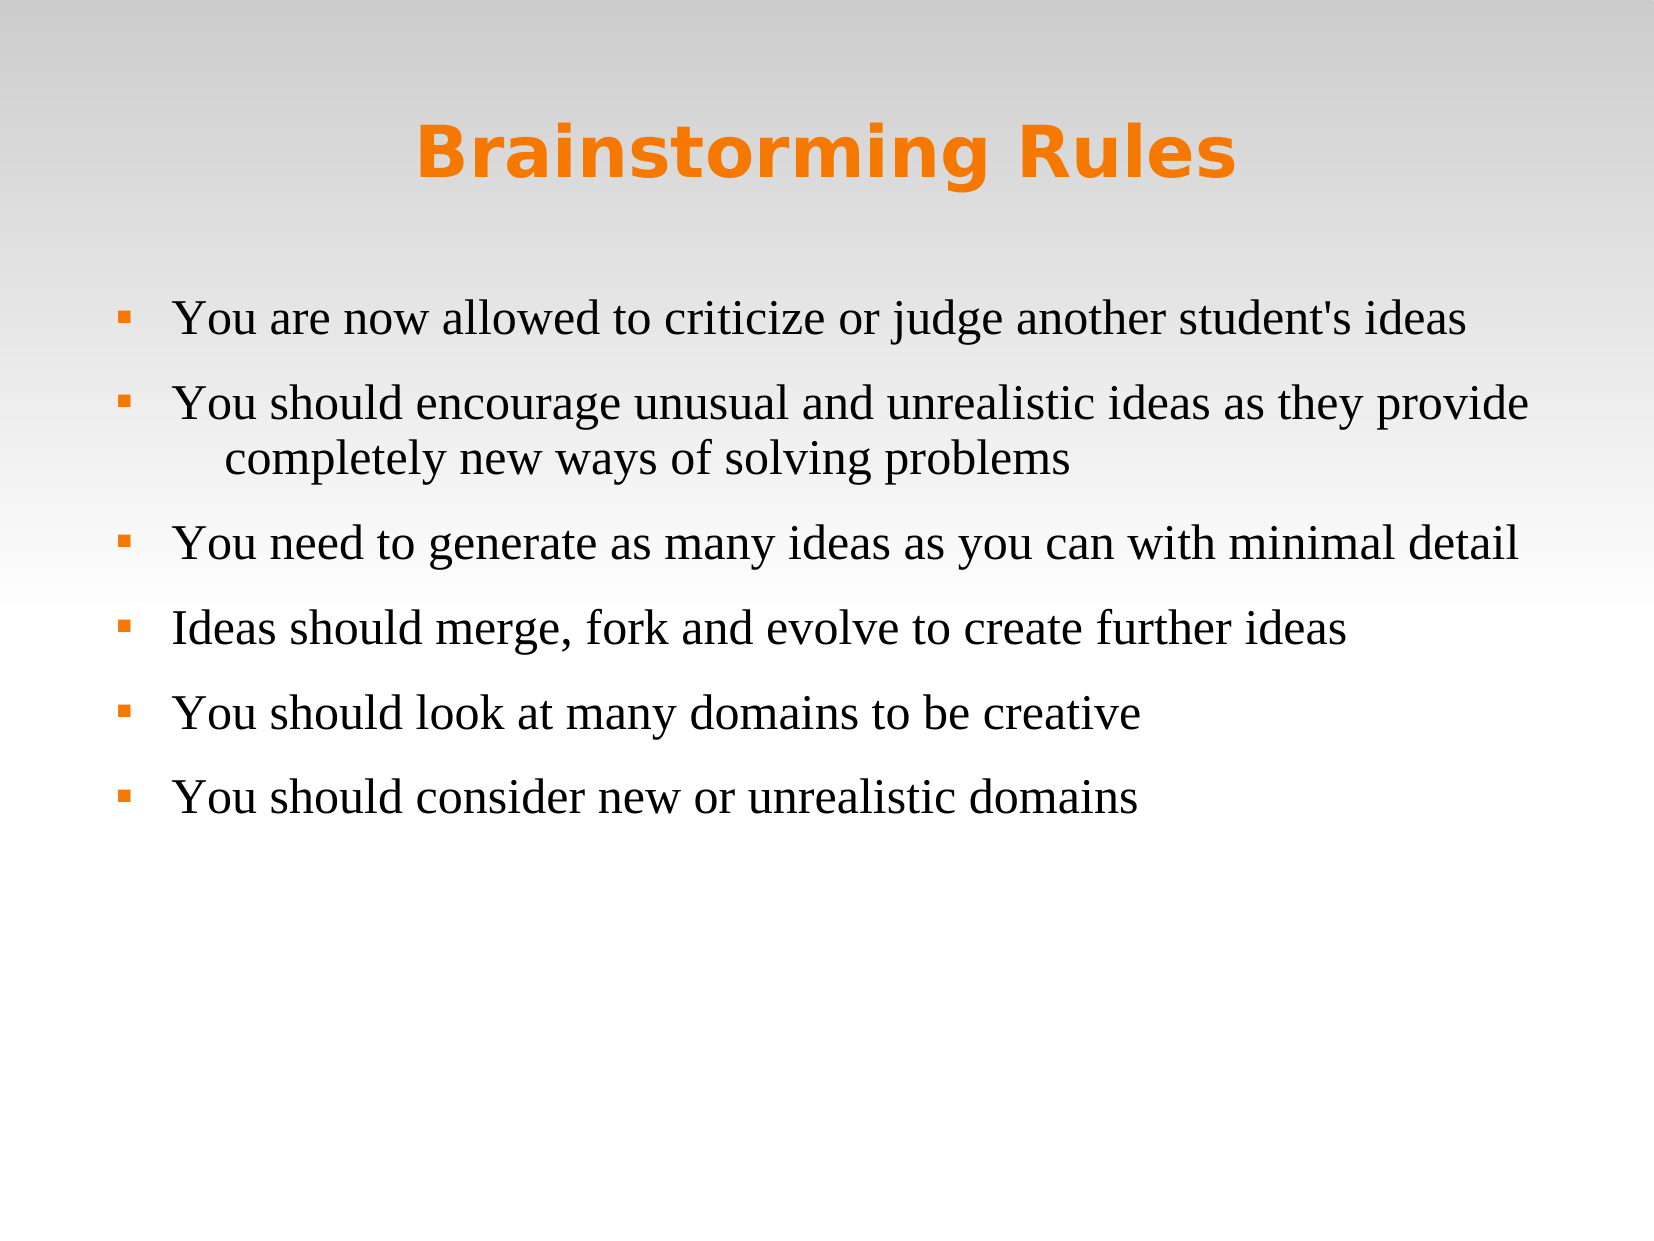

# Brainstorming Rules
You are now allowed to criticize or judge another student's ideas
You should encourage unusual and unrealistic ideas as they provide completely new ways of solving problems
You need to generate as many ideas as you can with minimal detail
Ideas should merge, fork and evolve to create further ideas
You should look at many domains to be creative
You should consider new or unrealistic domains